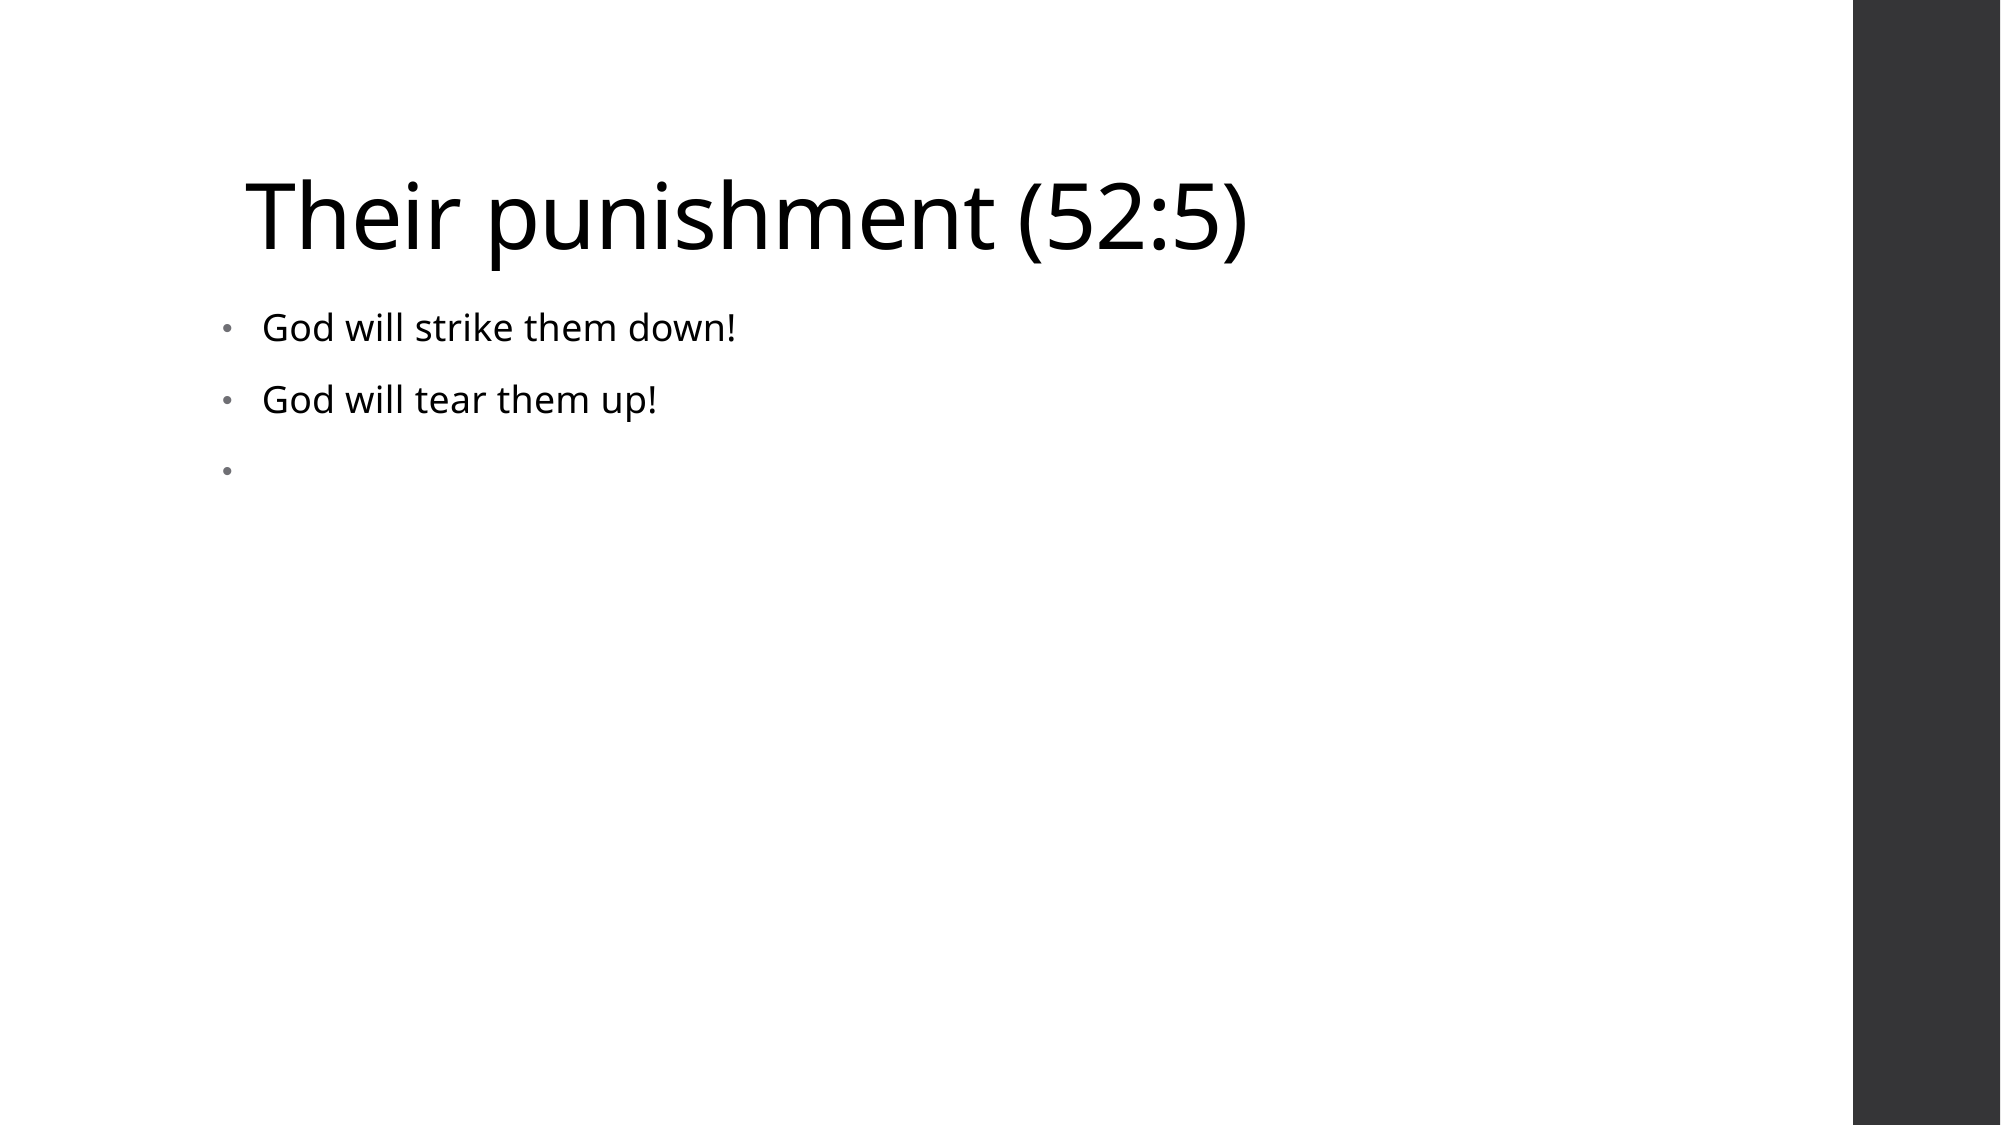

# Their punishment (52:5)
 God will strike them down!
 God will tear them up!